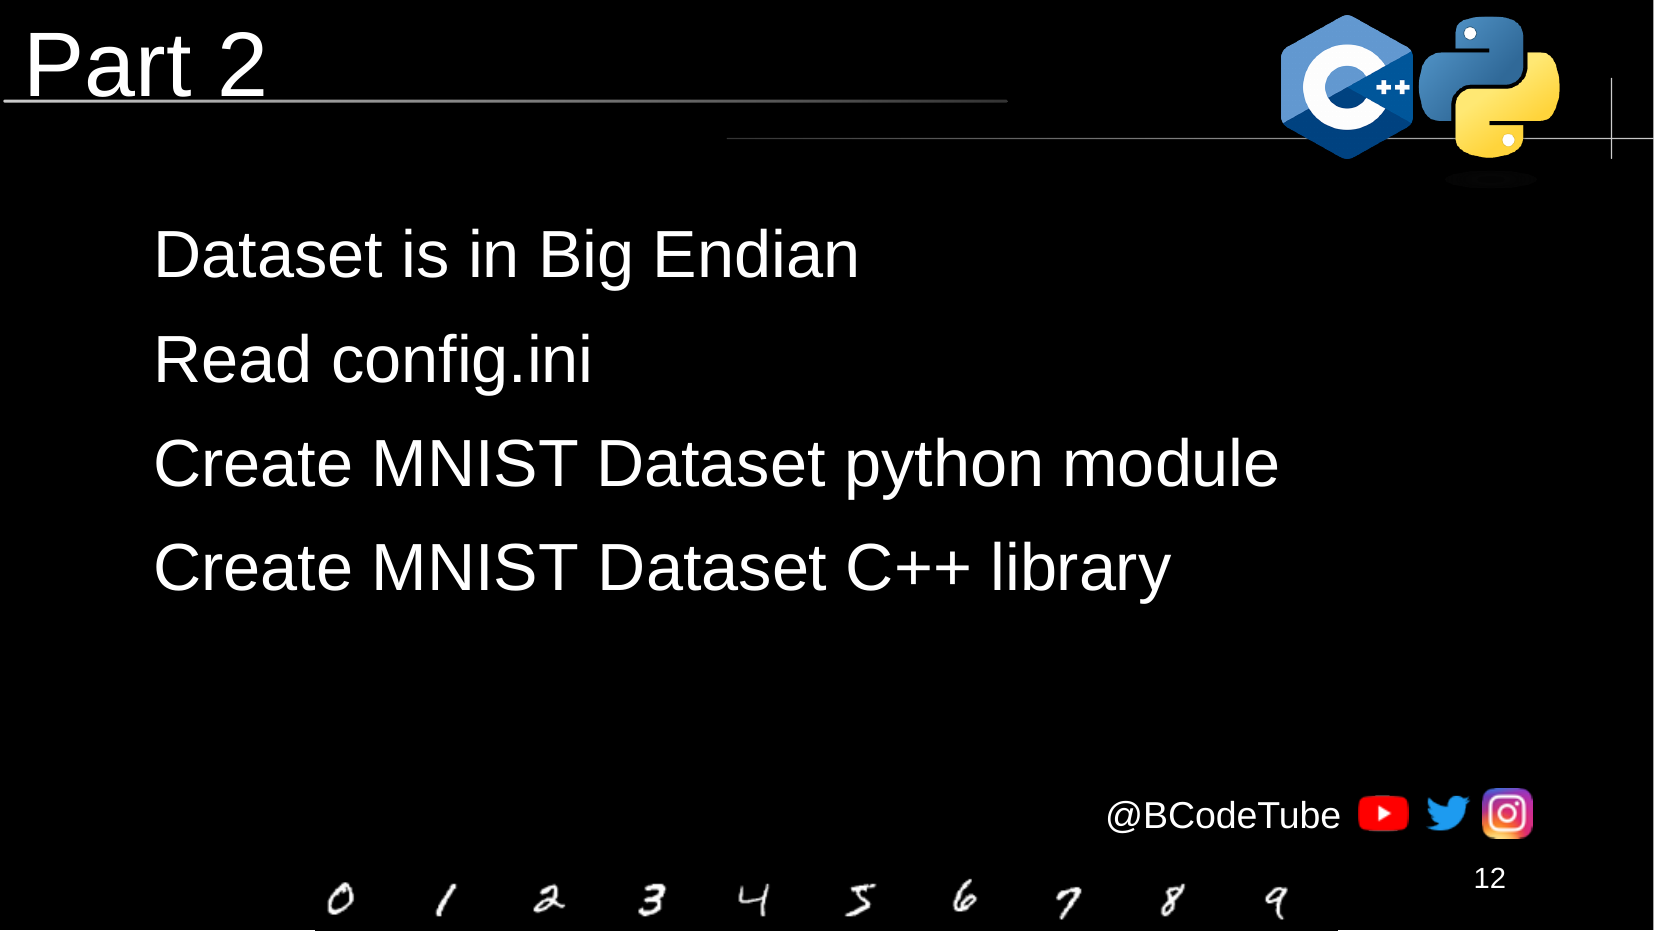

# Part 2
Dataset is in Big Endian
Read config.ini
Create MNIST Dataset python module
Create MNIST Dataset C++ library
12